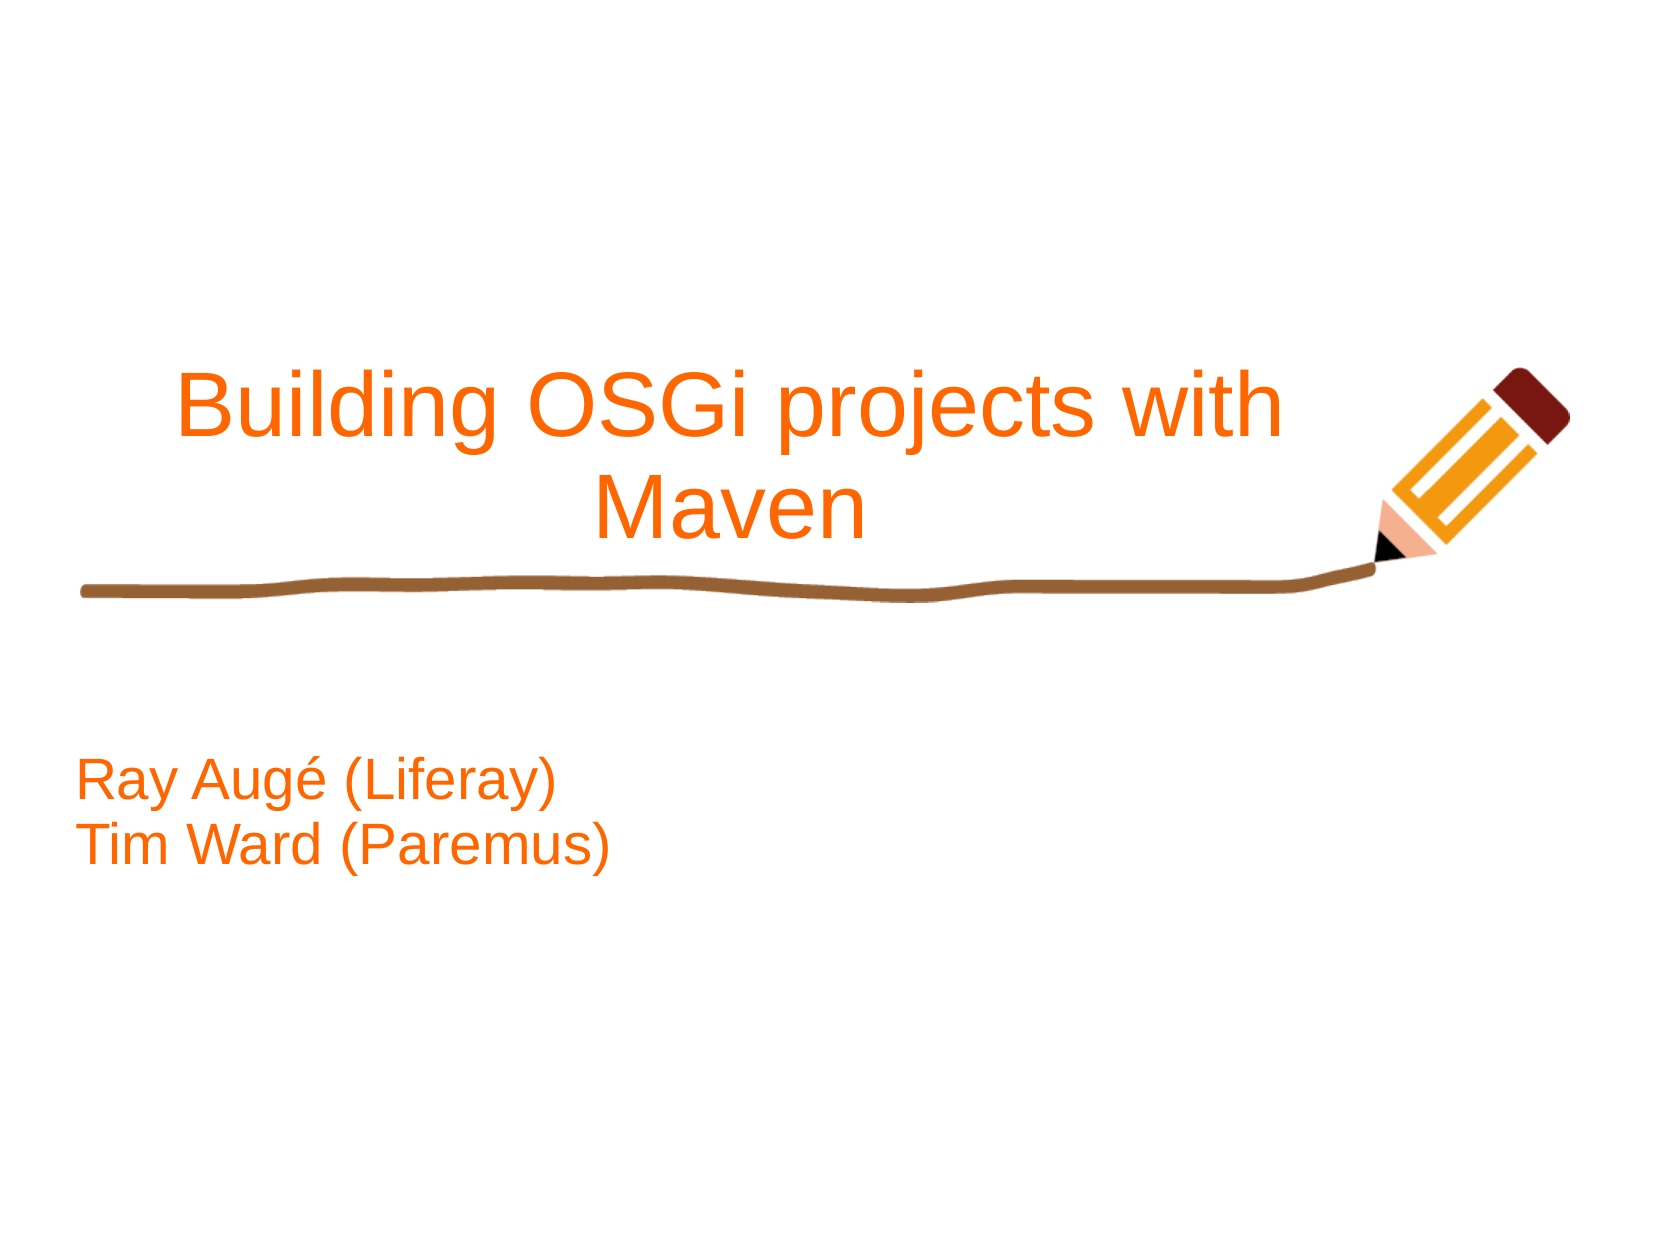

# Building OSGi projects with Maven
Ray Augé (Liferay)
Tim Ward (Paremus)